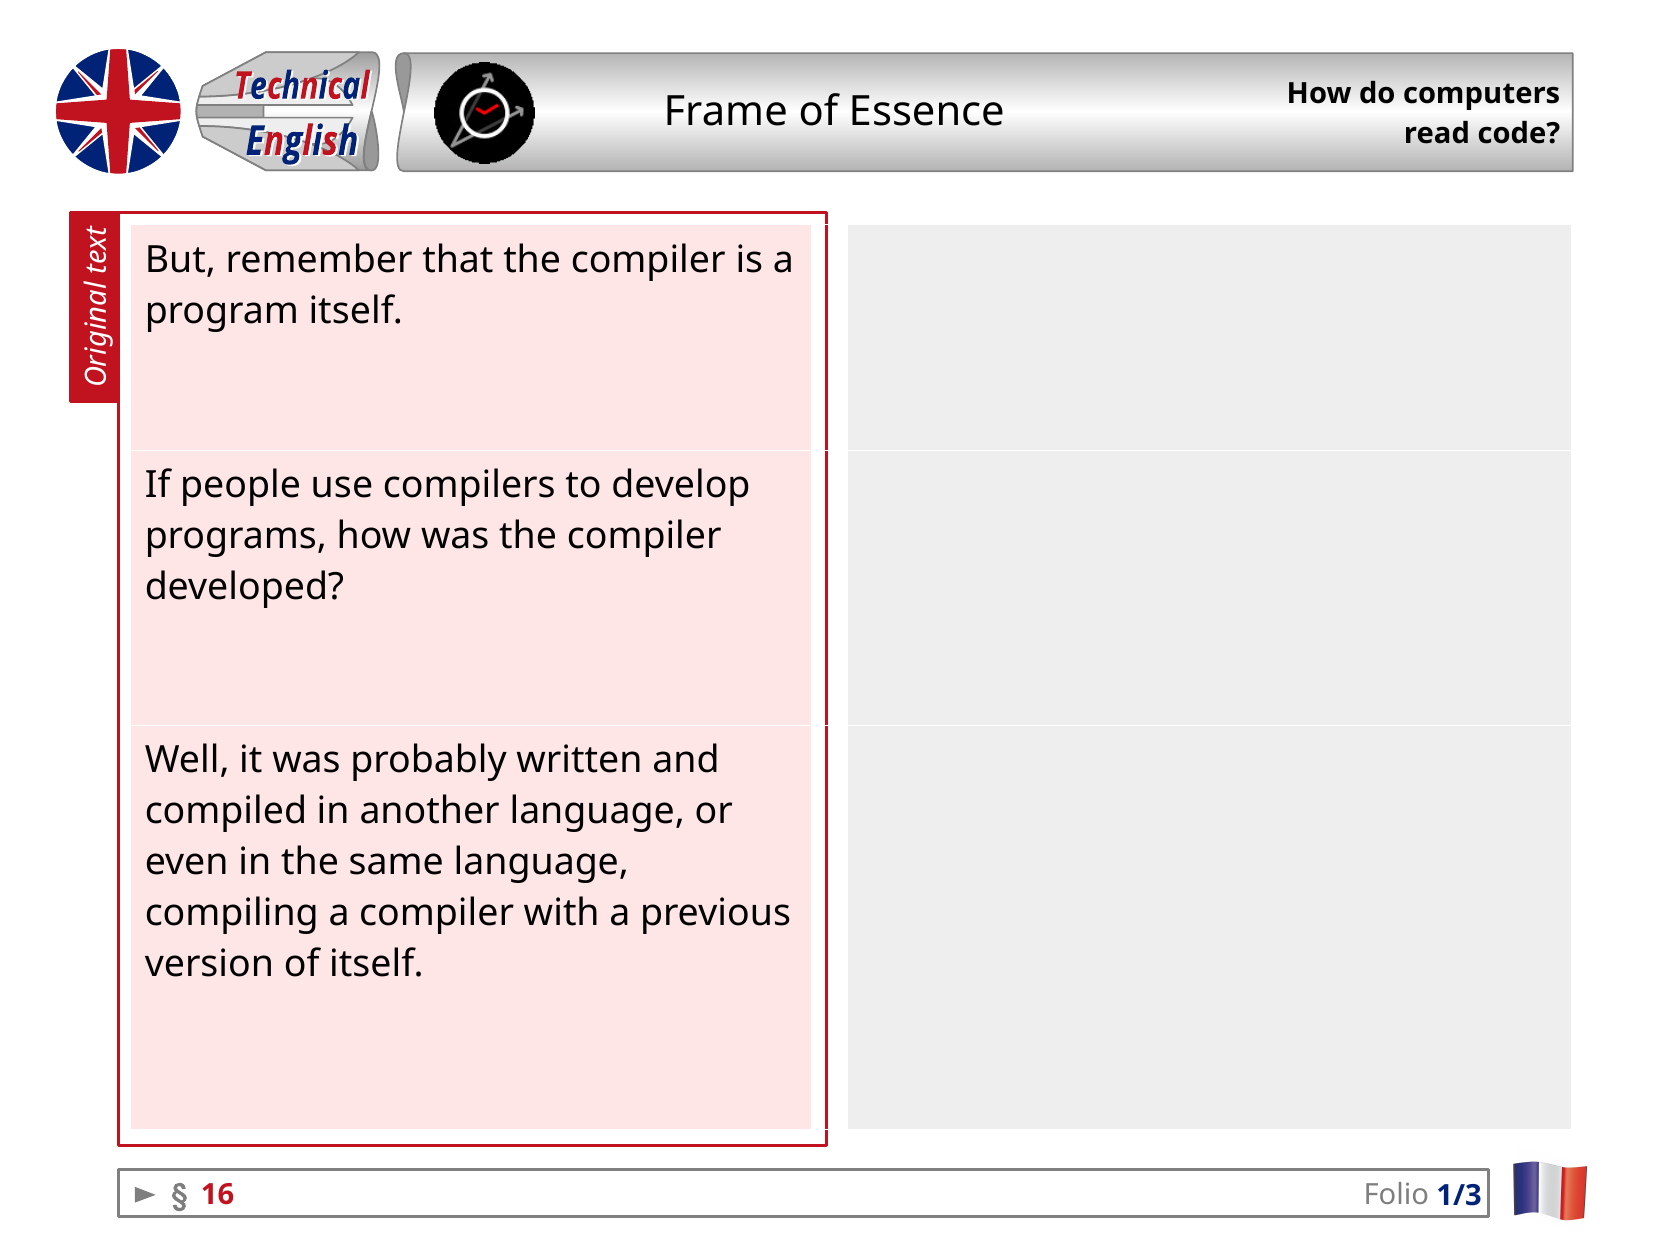

#
| But, remember that the compiler is a program itself. | | |
| --- | --- | --- |
| If people use compilers to develop programs, how was the compiler developed? | | |
| Well, it was probably written and compiled in another language, or even in the same language, compiling a compiler with a previous version of itself. | | |
16
1/3